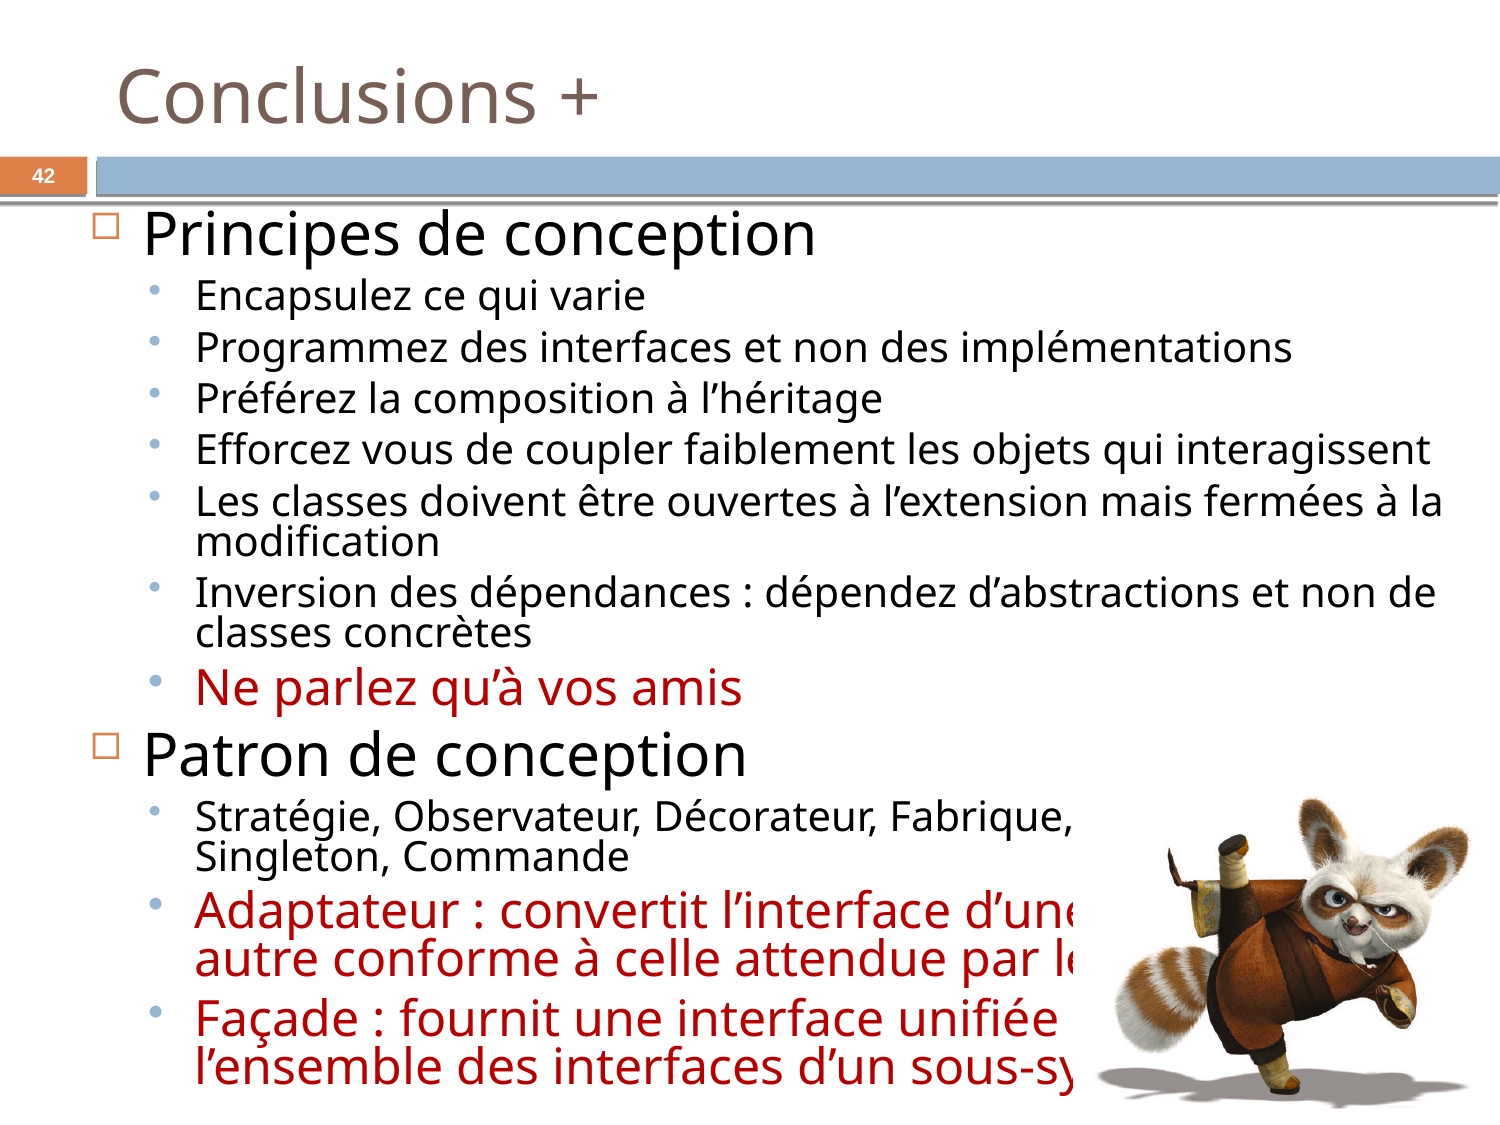

# Conclusions +
Principes de conception
Encapsulez ce qui varie
Programmez des interfaces et non des implémentations
Préférez la composition à l’héritage
Efforcez vous de coupler faiblement les objets qui interagissent
Les classes doivent être ouvertes à l’extension mais fermées à la modification
Inversion des dépendances : dépendez d’abstractions et non de classes concrètes
Ne parlez qu’à vos amis
Patron de conception
Stratégie, Observateur, Décorateur, Fabrique, Fabrique abstraite, Singleton, Commande
Adaptateur : convertit l’interface d’une classe en une autre conforme à celle attendue par le client.
Façade : fournit une interface unifiée et unique à l’ensemble des interfaces d’un sous-système.